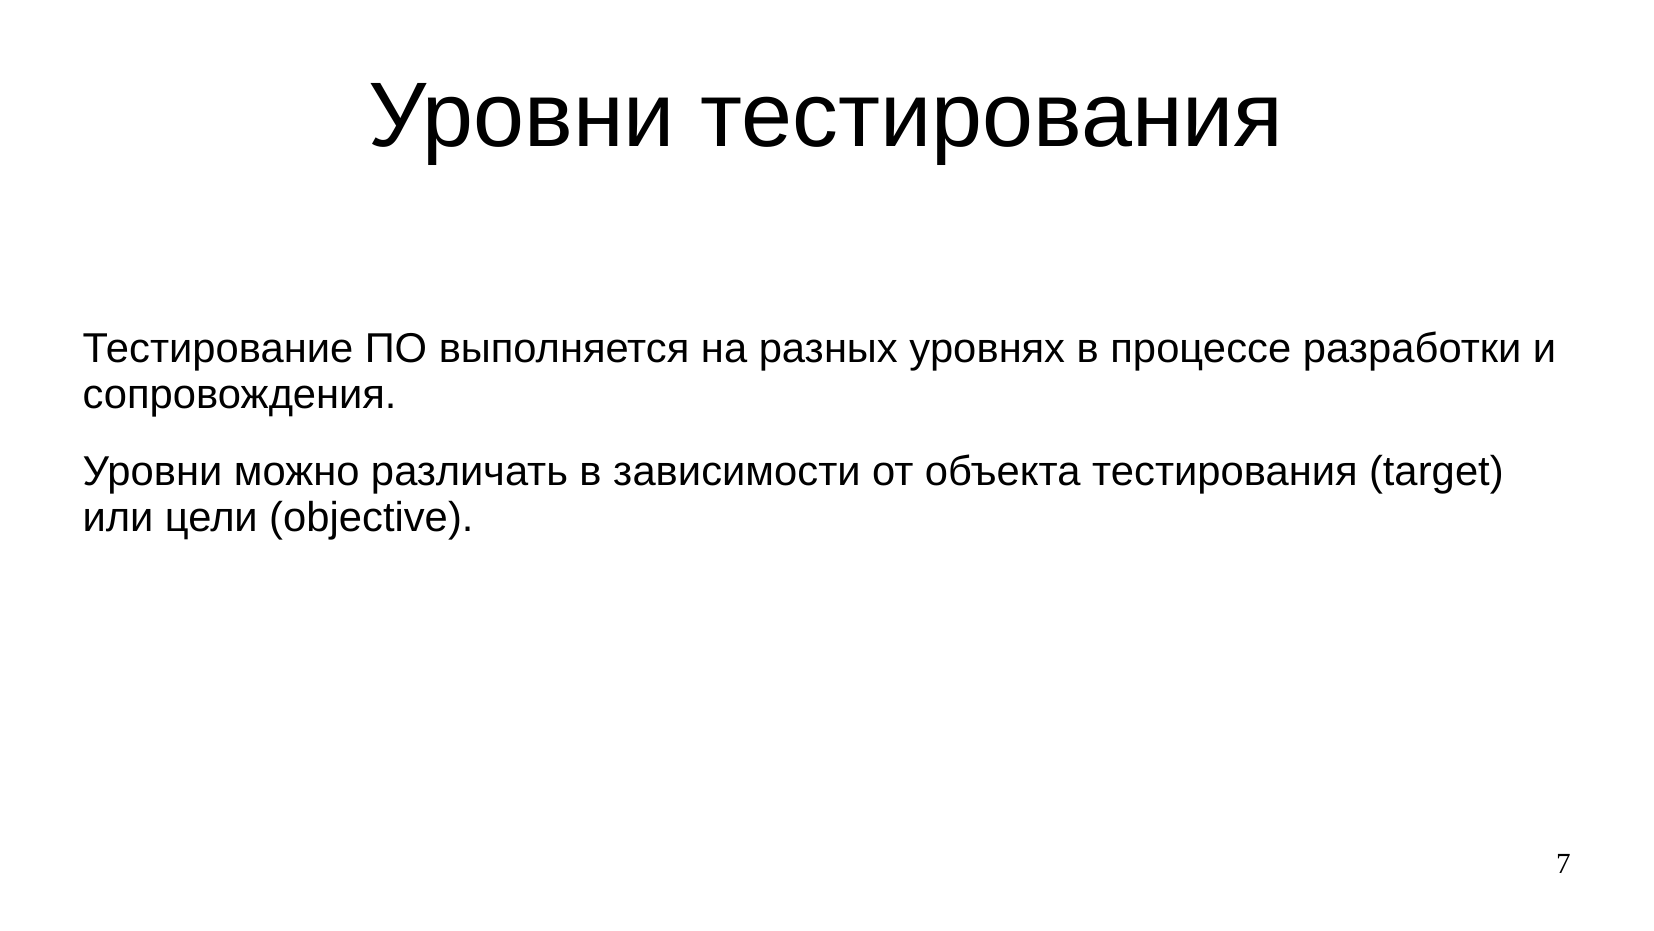

# Уровни тестирования
Тестирование ПО выполняется на разных уровнях в процессе разработки и сопровождения.
Уровни можно различать в зависимости от объекта тестирования (target) или цели (objective).
7